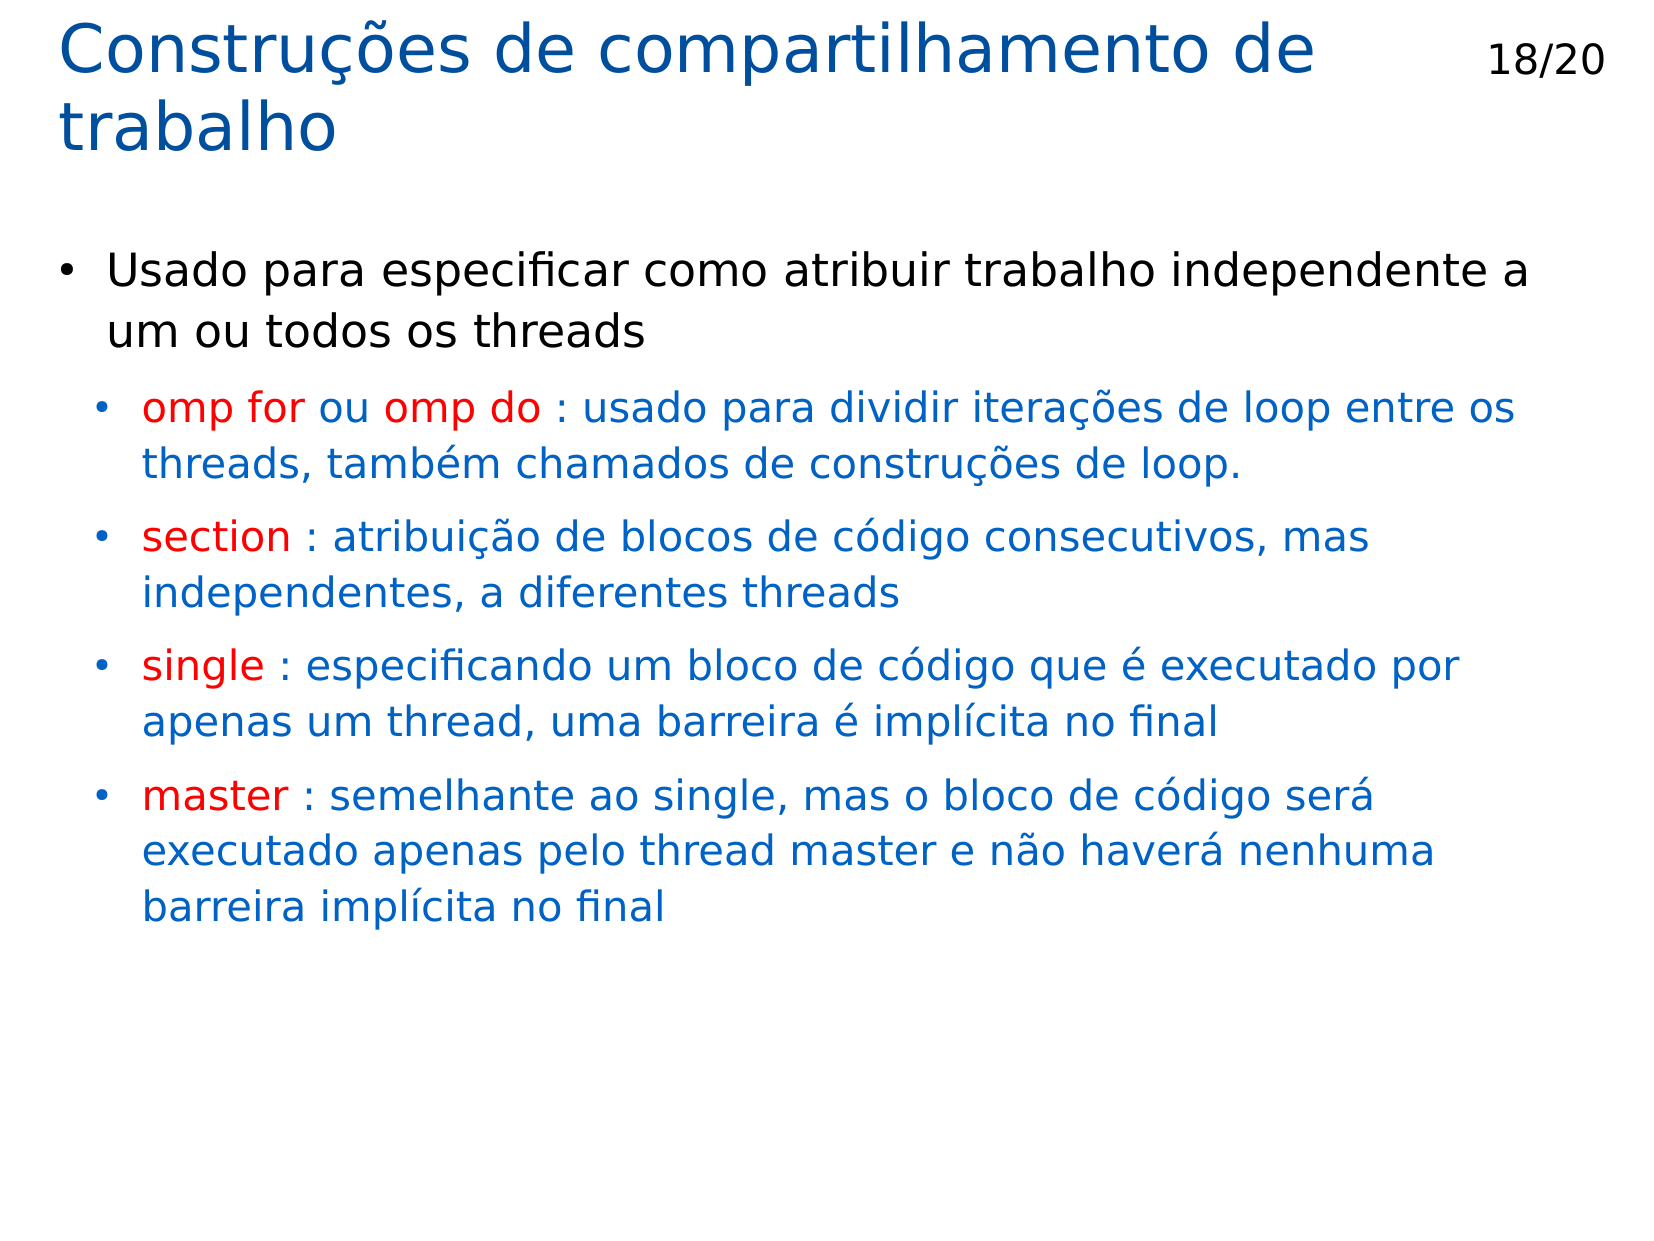

# Construções de compartilhamento de trabalho
18
Usado para especificar como atribuir trabalho independente a um ou todos os threads
omp for ou omp do : usado para dividir iterações de loop entre os threads, também chamados de construções de loop.
section : atribuição de blocos de código consecutivos, mas independentes, a diferentes threads
single : especificando um bloco de código que é executado por apenas um thread, uma barreira é implícita no final
master : semelhante ao single, mas o bloco de código será executado apenas pelo thread master e não haverá nenhuma barreira implícita no final